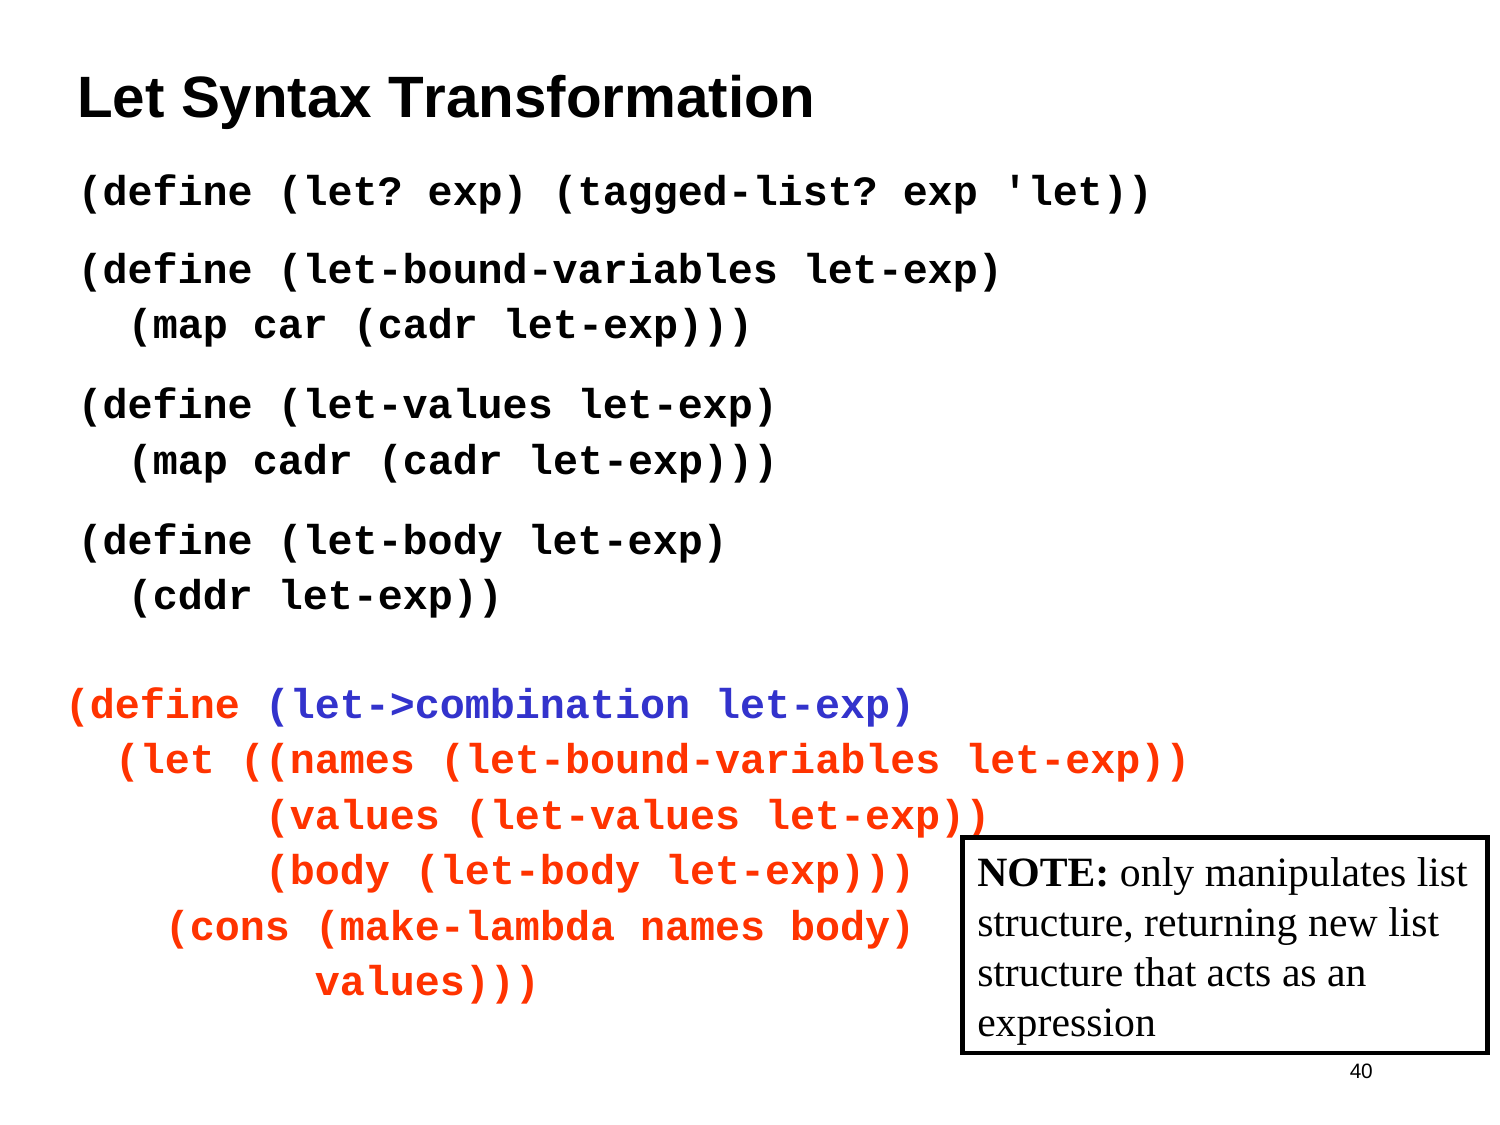

Let Syntax Transformation
(define (let? exp) (tagged-list? exp 'let))
(define (let-bound-variables let-exp)
 (map car (cadr let-exp)))
(define (let-values let-exp)
 (map cadr (cadr let-exp)))
(define (let-body let-exp)
 (cddr let-exp))
(define (let->combination let-exp)
 (let ((names (let-bound-variables let-exp))
 (values (let-values let-exp))
 (body (let-body let-exp)))
 (cons (make-lambda names body)
	 values)))
NOTE: only manipulates list structure, returning new list structure that acts as an expression